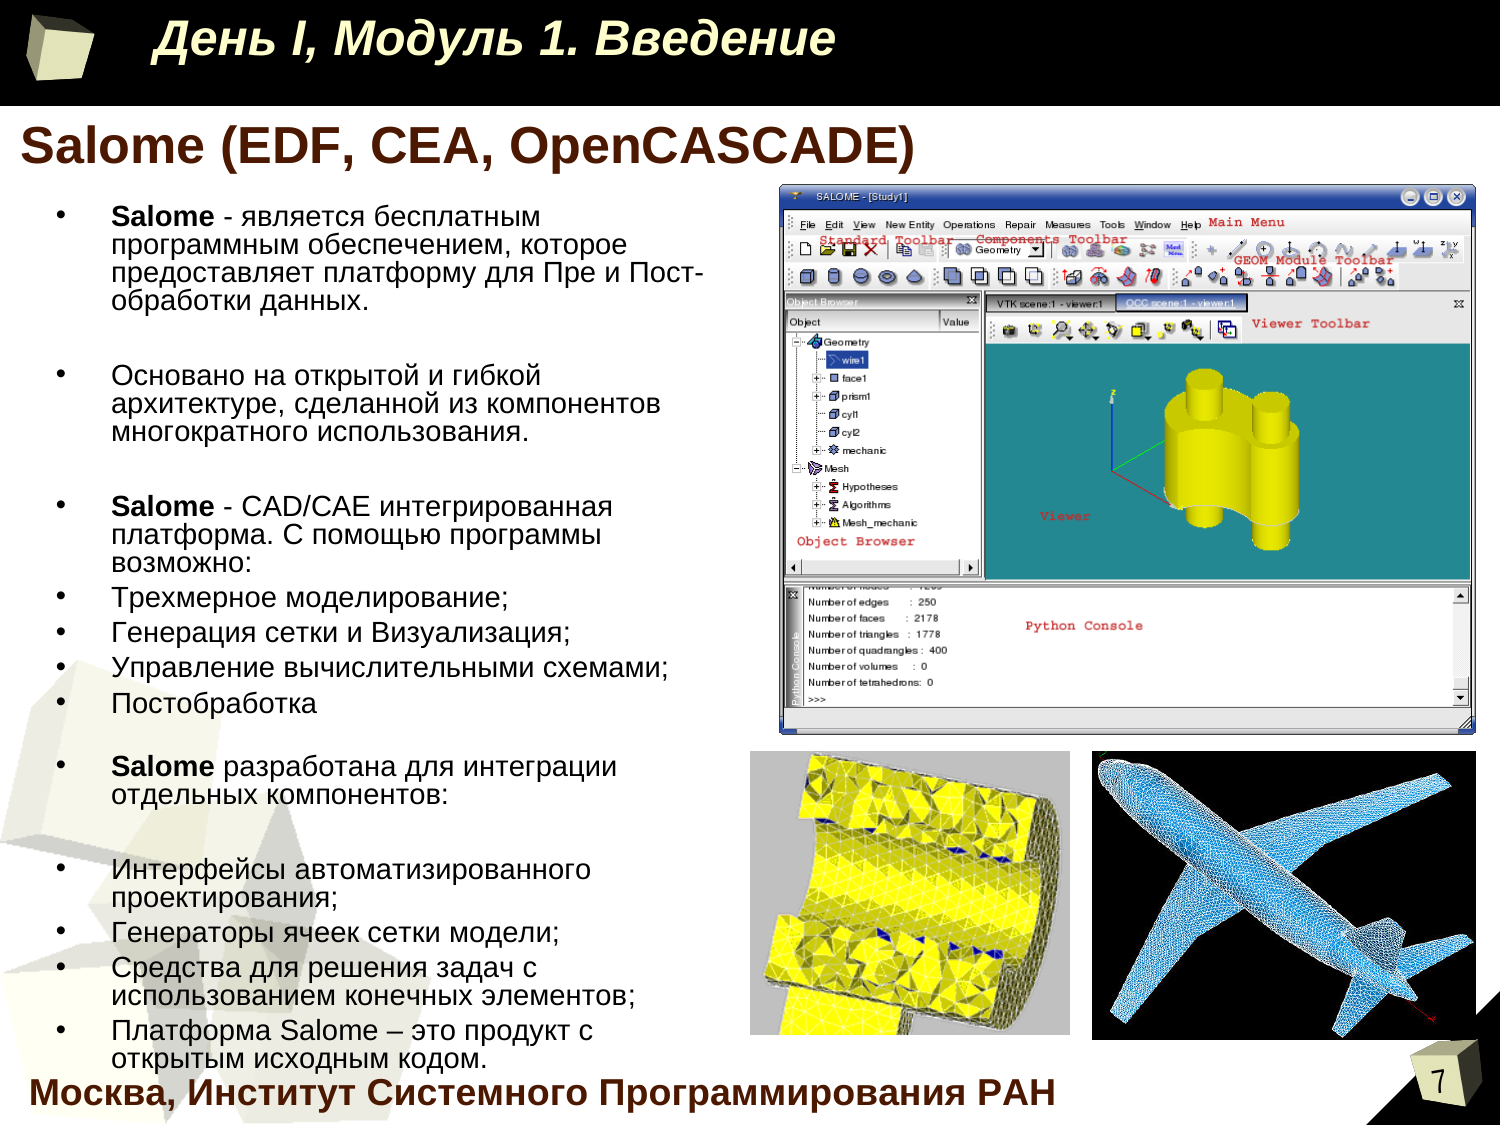

Salome (EDF, CEA, OpenCASCADE)
# Salome - является бесплатным программным обеспечением, которое предоставляет платформу для Пре и Пост-обработки данных.
Основано на открытой и гибкой архитектуре, сделанной из компонентов многократного использования.
Salome - CAD/CAE интегрированная платформа. С помощью программы возможно:
Трехмерное моделирование;
Генерация сетки и Визуализация;
Управление вычислительными схемами;
Постобработка
Salome разработана для интеграции отдельных компонентов:
Интерфейсы автоматизированного проектирования;
Генераторы ячеек сетки модели;
Средства для решения задач с использованием конечных элементов;
Платформа Salome – это продукт с открытым исходным кодом.